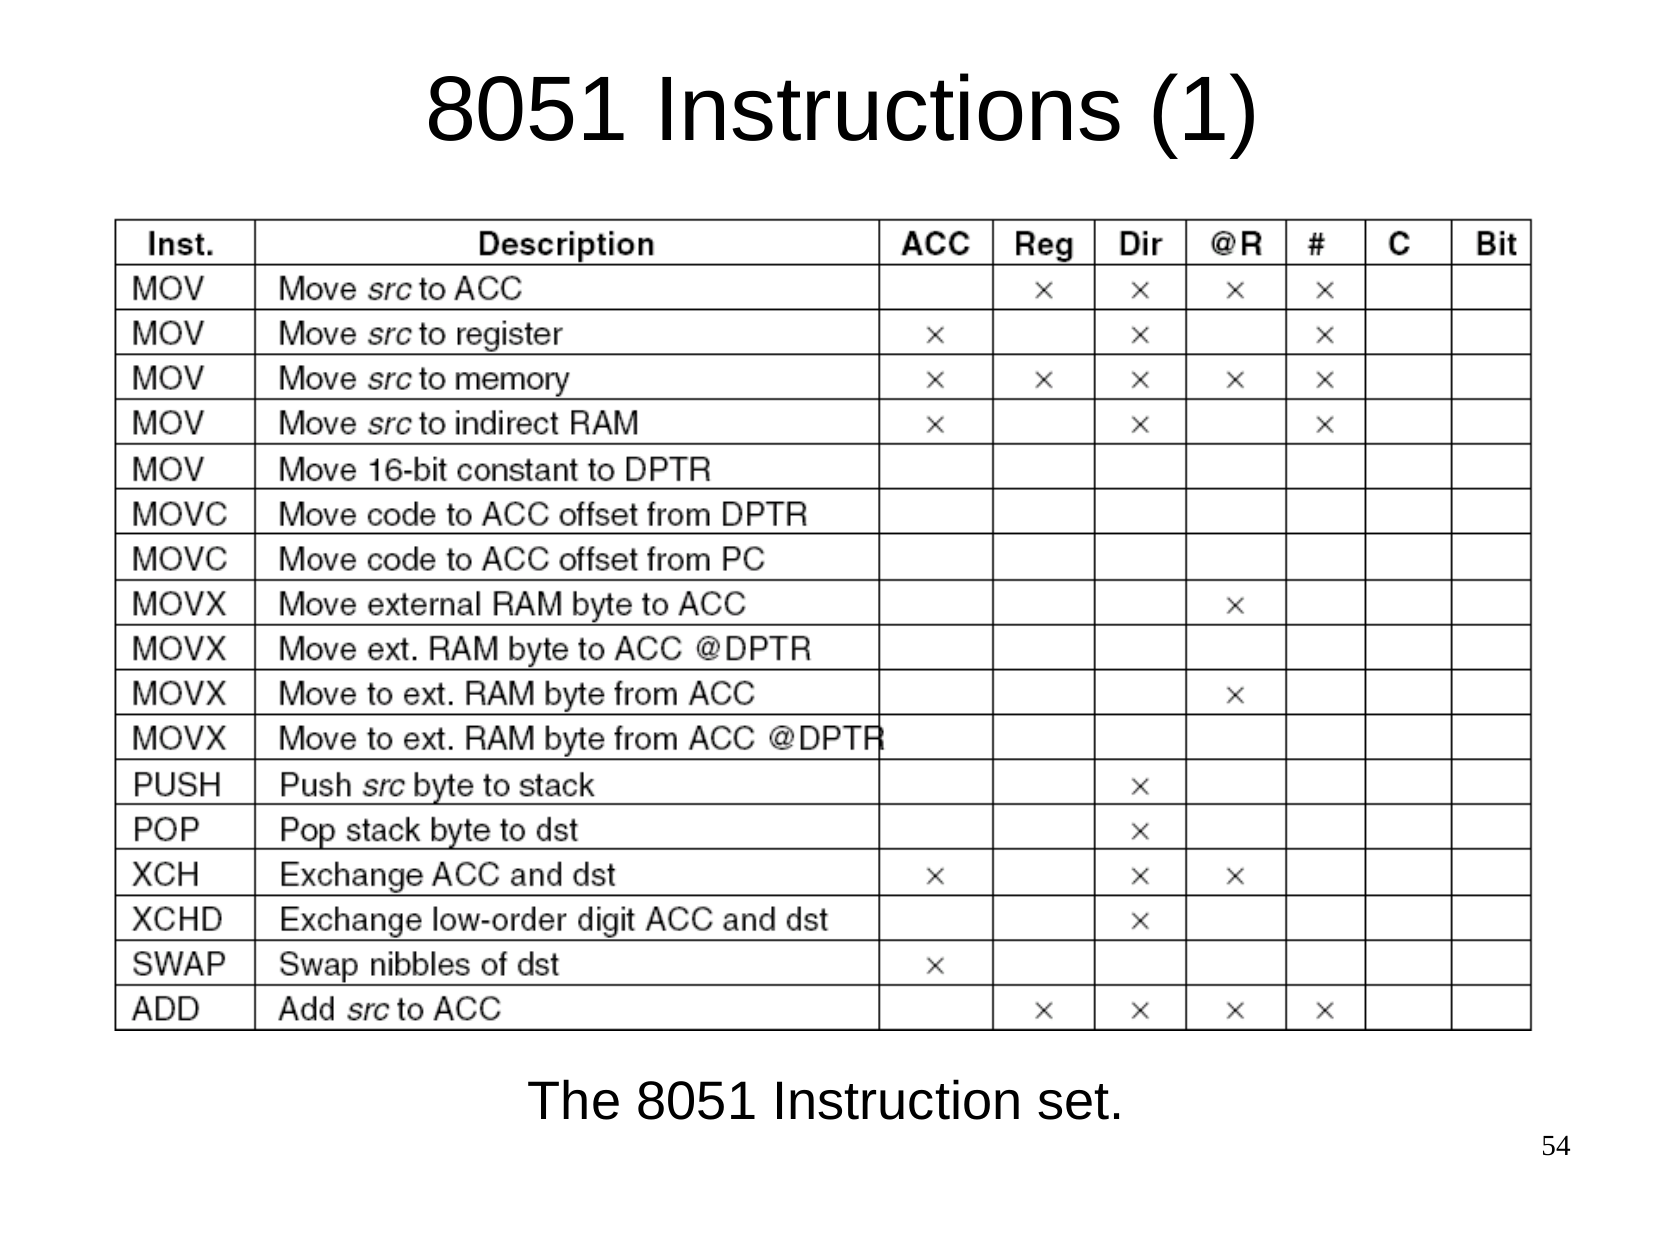

# 8051 Instructions (1)
The 8051 Instruction set.
54